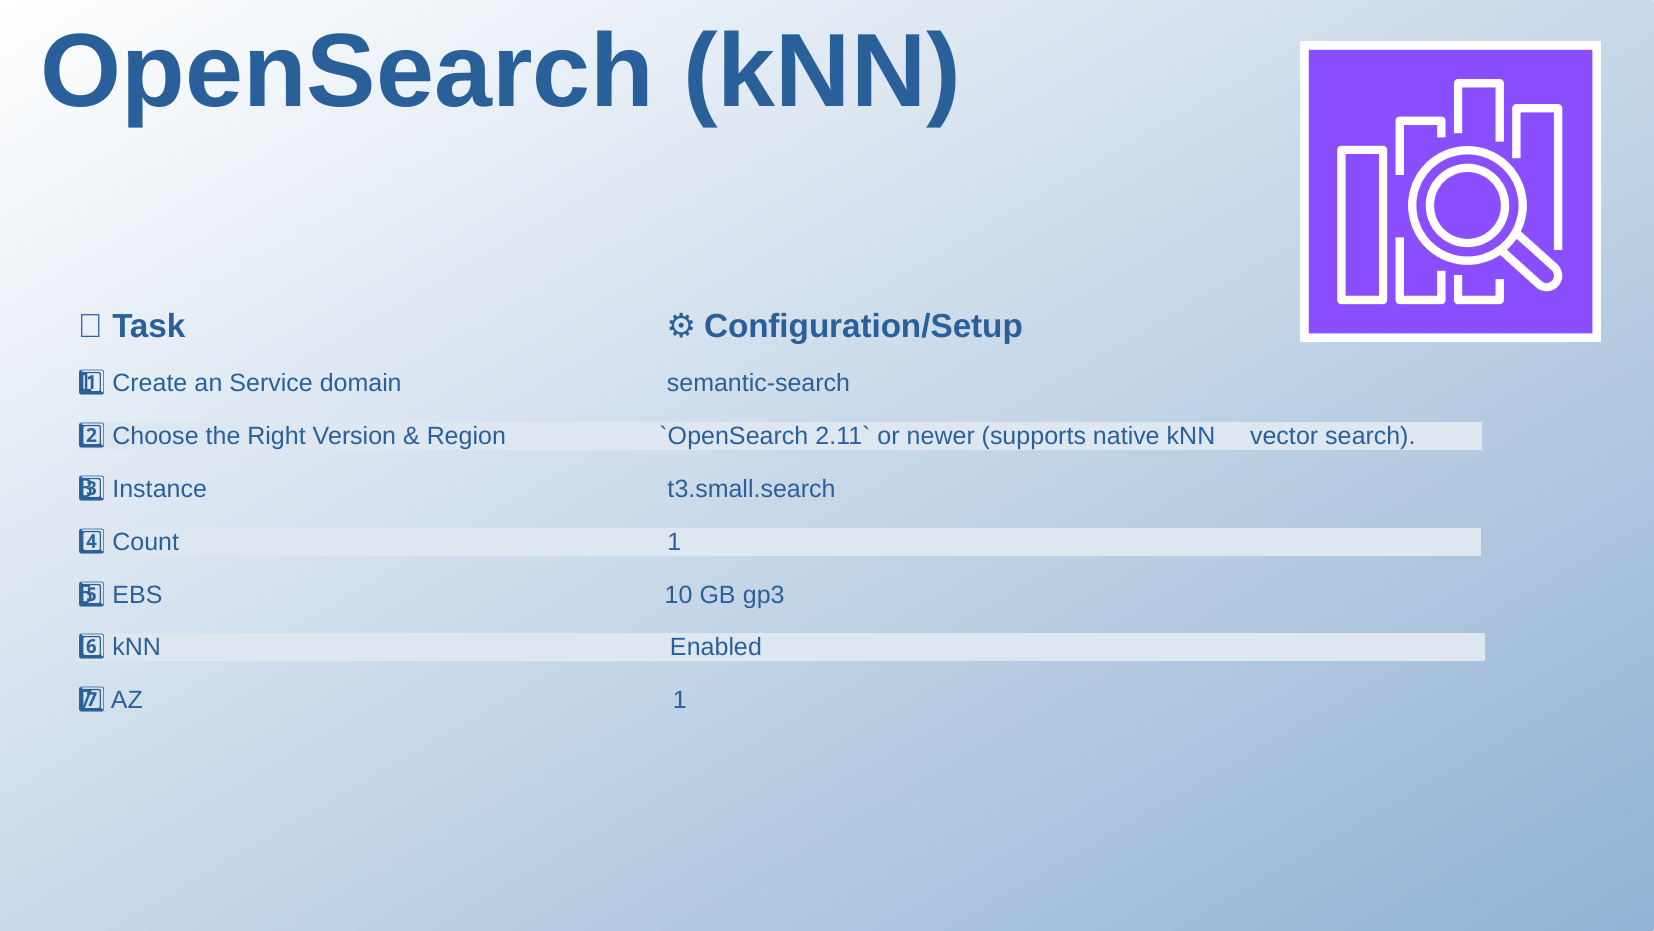

OpenSearch (kNN)
🧩 Task ⚙️ Configuration/Setup
1️⃣ Create an Service domain semantic-search
2️⃣ Choose the Right Version & Region `OpenSearch 2.11` or newer (supports native kNN vector search).
3️⃣ Instance t3.small.search
4️⃣ Count 1
5️⃣ EBS 10 GB gp3
6️⃣ kNN Enabled
7️⃣ AZ 1